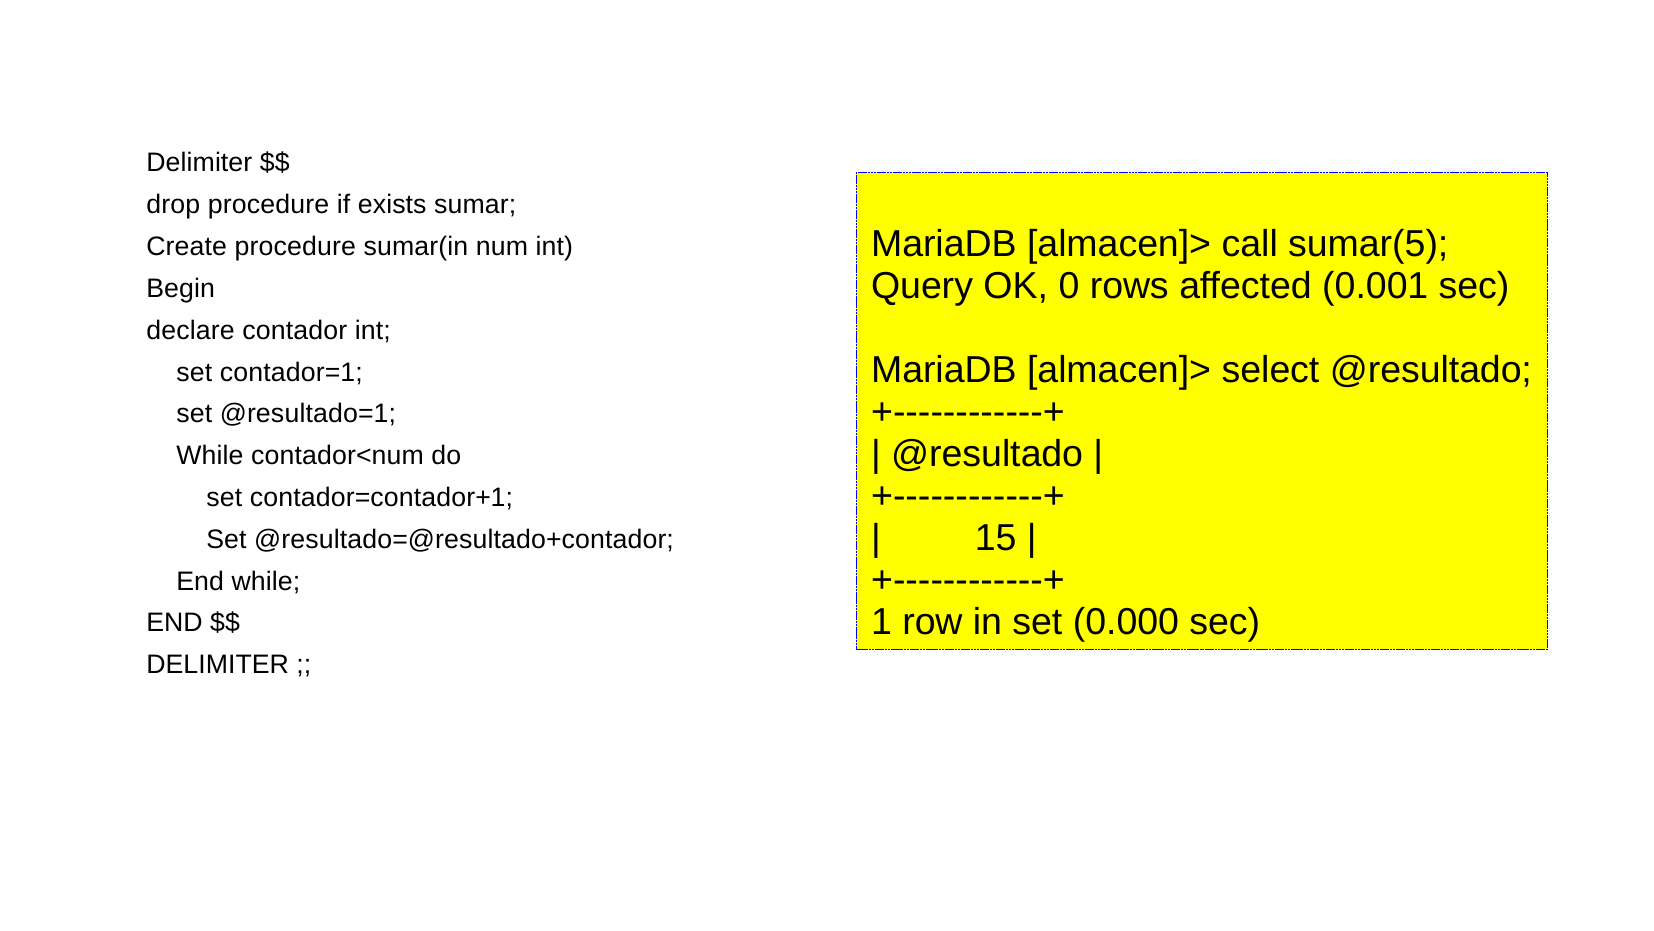

# Delimiter $$
drop procedure if exists sumar;
Create procedure sumar(in num int)
Begin
declare contador int;
 set contador=1;
 set @resultado=1;
 While contador<num do
 set contador=contador+1;
 Set @resultado=@resultado+contador;
 End while;
END $$
DELIMITER ;;
MariaDB [almacen]> call sumar(5);
Query OK, 0 rows affected (0.001 sec)
MariaDB [almacen]> select @resultado;
+------------+
| @resultado |
+------------+
| 15 |
+------------+
1 row in set (0.000 sec)